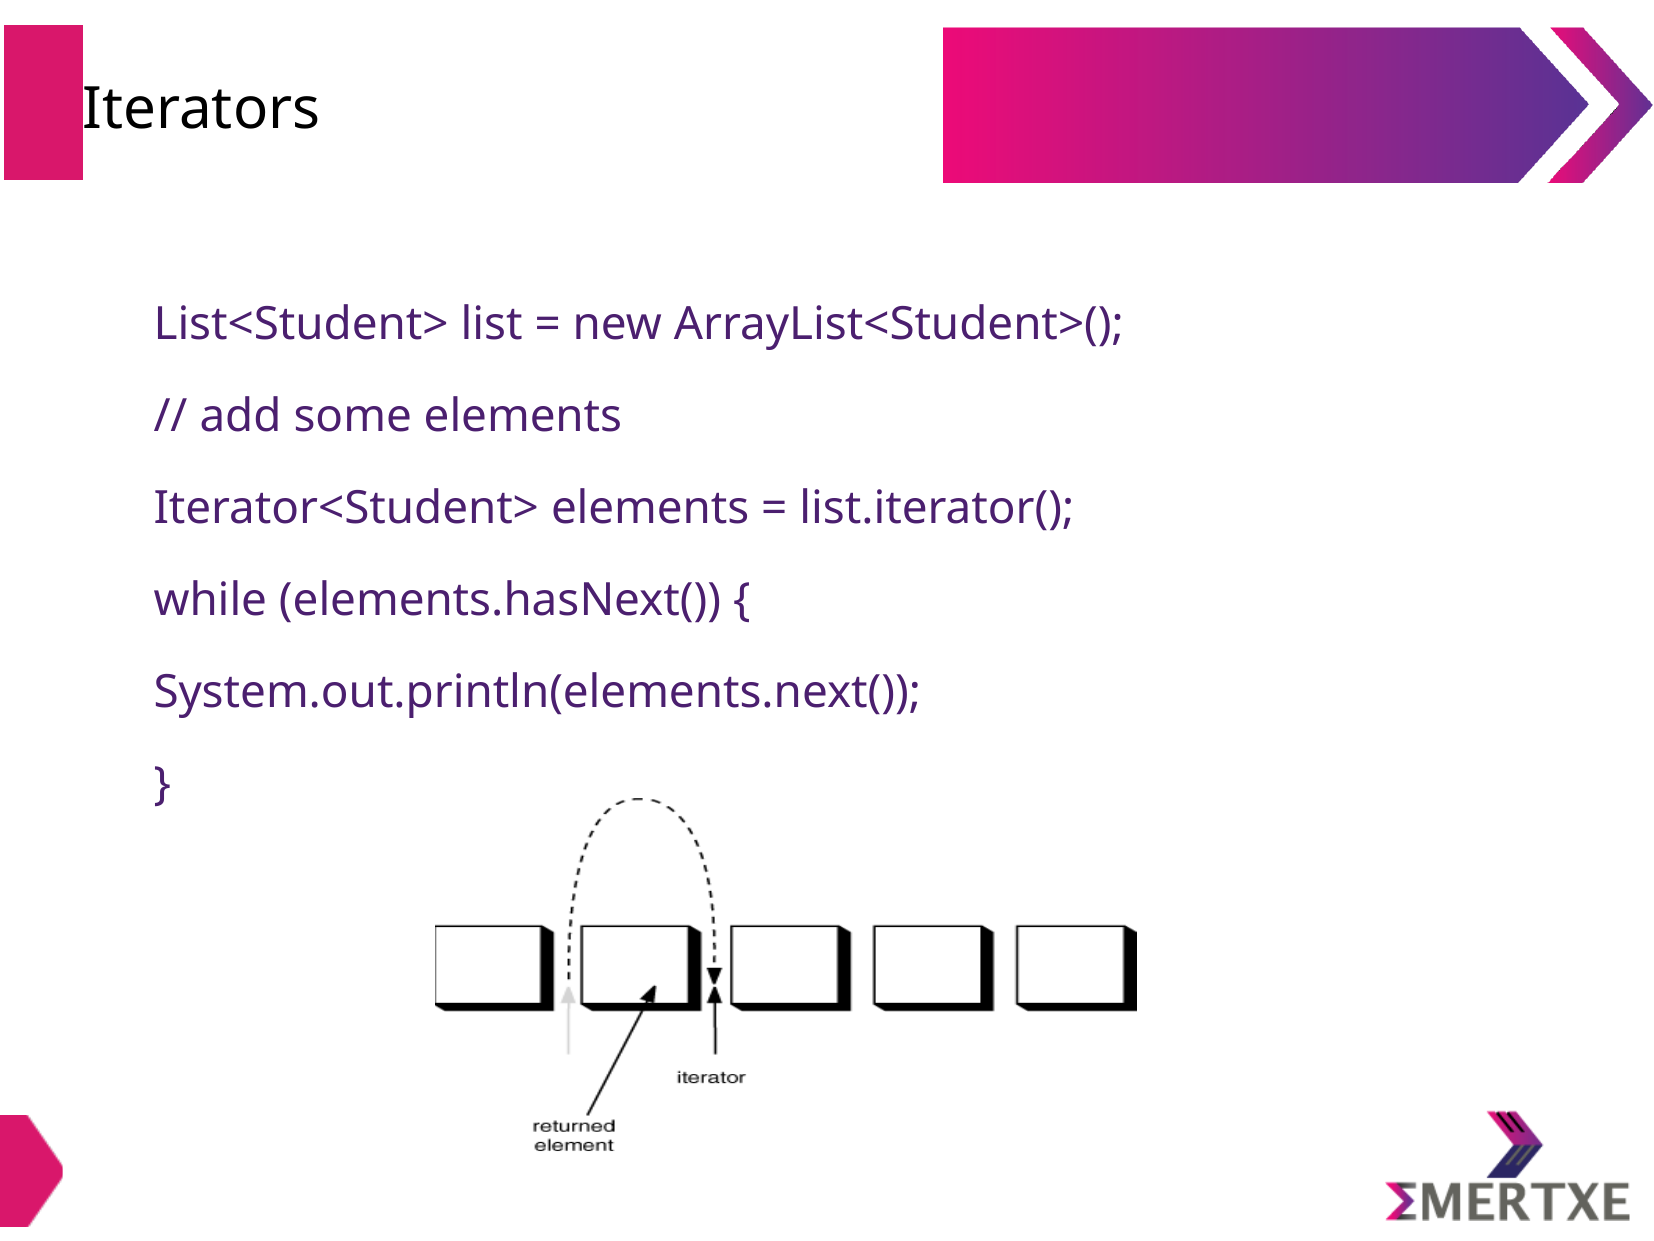

# Iterators
List<Student> list = new ArrayList<Student>();
// add some elements
Iterator<Student> elements = list.iterator();
while (elements.hasNext()) {
System.out.println(elements.next());
}